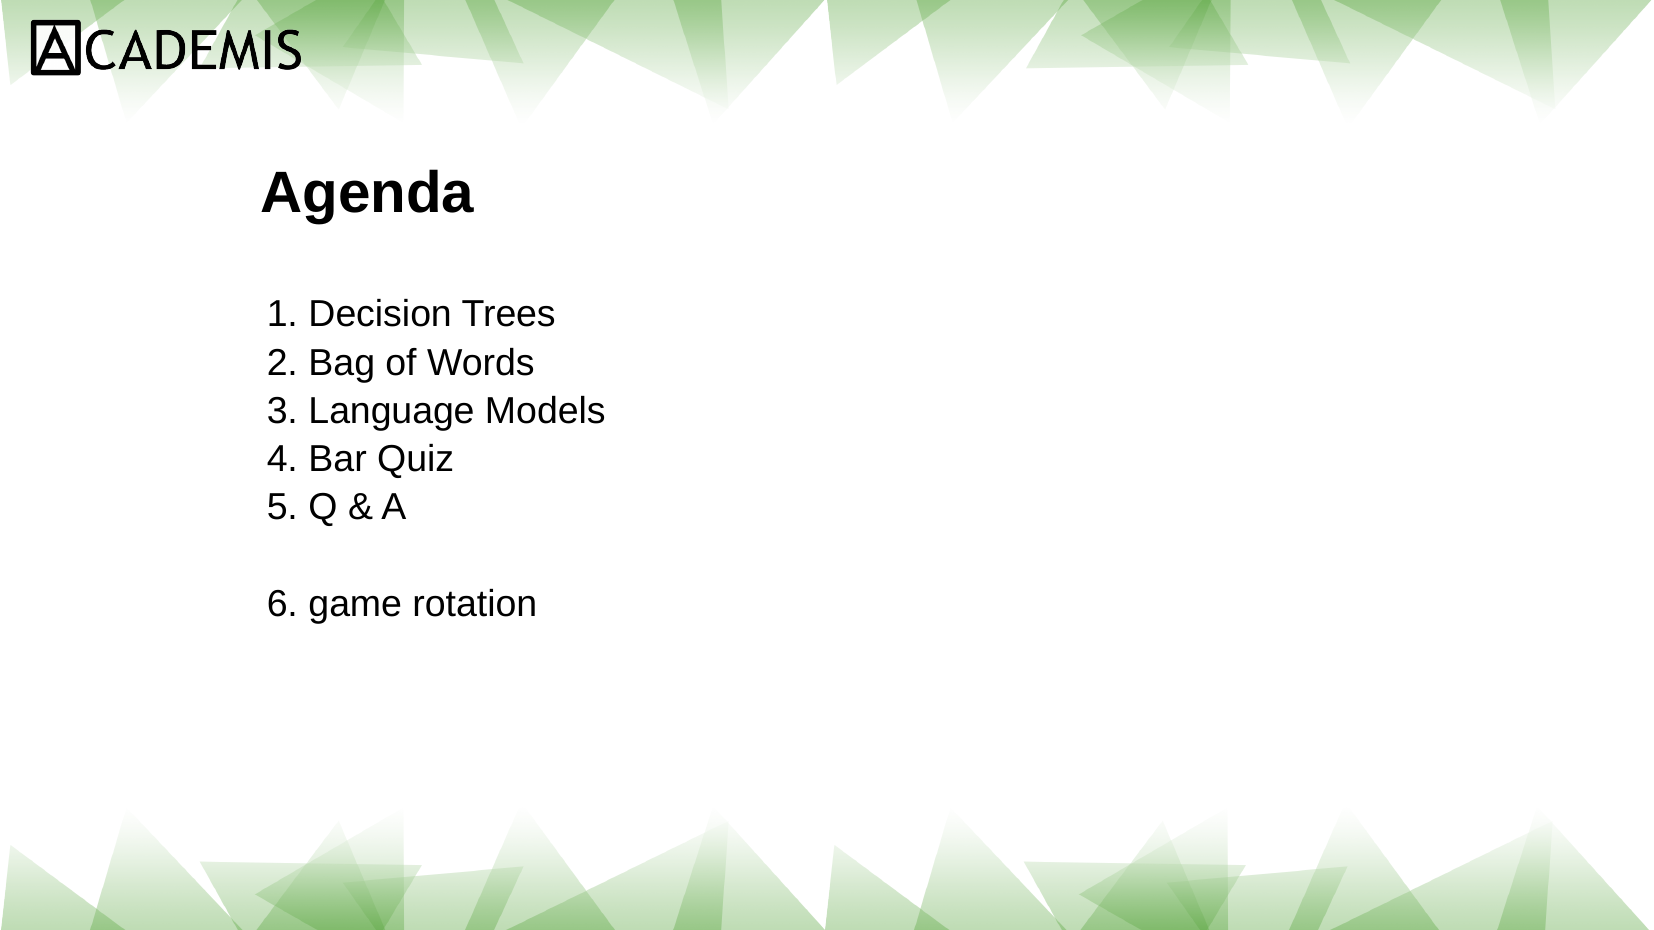

# Agenda
1. Decision Trees
2. Bag of Words
3. Language Models
4. Bar Quiz
5. Q & A
6. game rotation